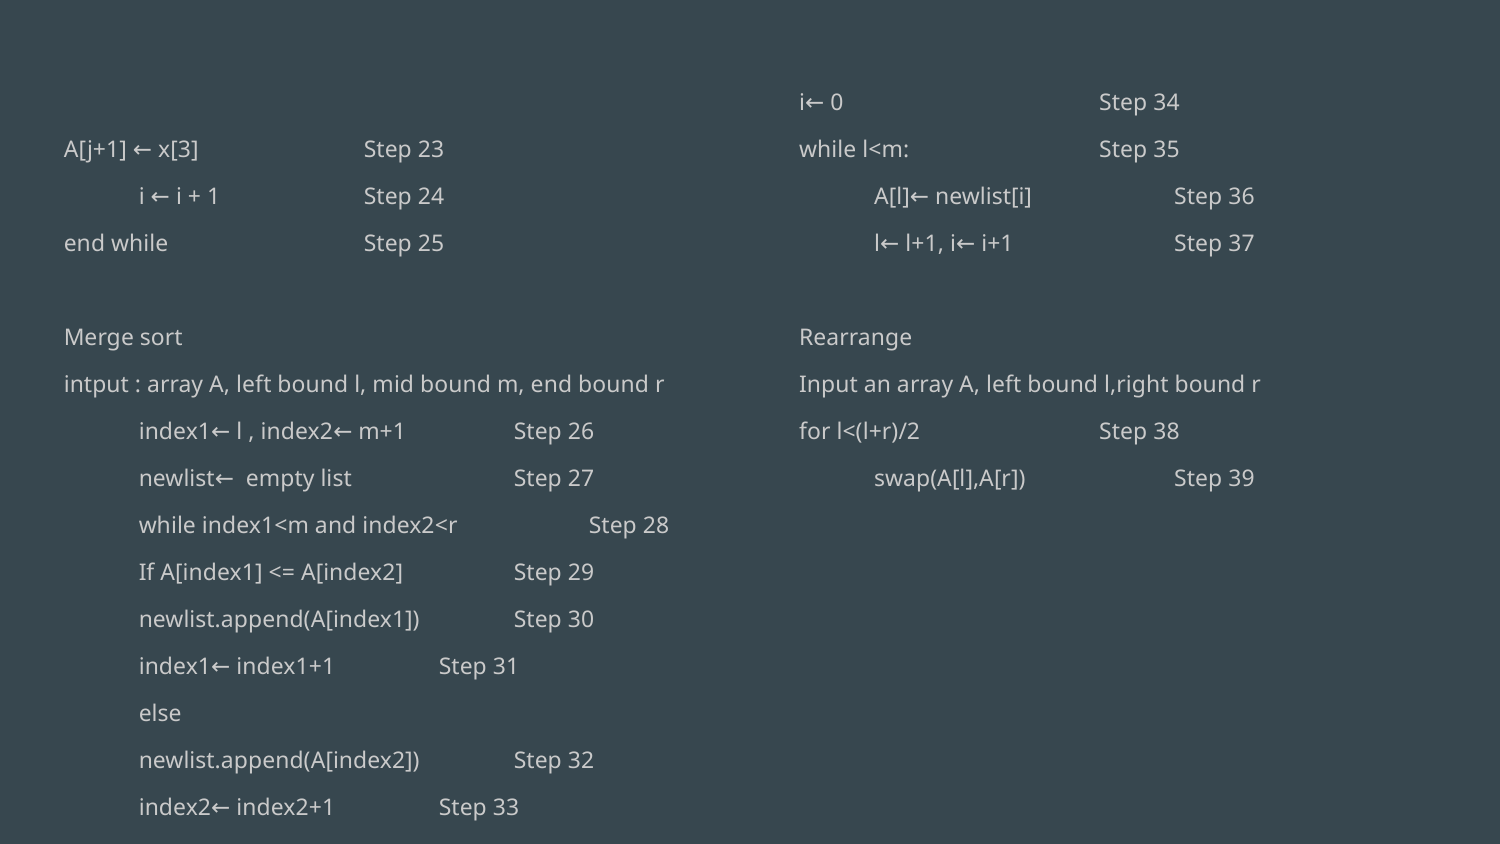

# A[j+1] ← x[3] 	Step 23
	i ← i + 1 	Step 24
end while 	Step 25
Merge sort
intput : array A, left bound l, mid bound m, end bound r
	index1← l , index2← m+1 	Step 26
	newlist← empty list 	Step 27
	while index1<m and index2<r 	Step 28
 	If A[index1] <= A[index2] 	Step 29
	newlist.append(A[index1]) 	Step 30
	index1← index1+1 	Step 31
 	else
	newlist.append(A[index2]) 	Step 32
	index2← index2+1 	Step 33
i← 0 	Step 34
while l<m: 	Step 35
 	A[l]← newlist[i] 	Step 36
 	l← l+1, i← i+1 	Step 37
Rearrange
Input an array A, left bound l,right bound r
for l<(l+r)/2 	Step 38
	swap(A[l],A[r]) 	Step 39